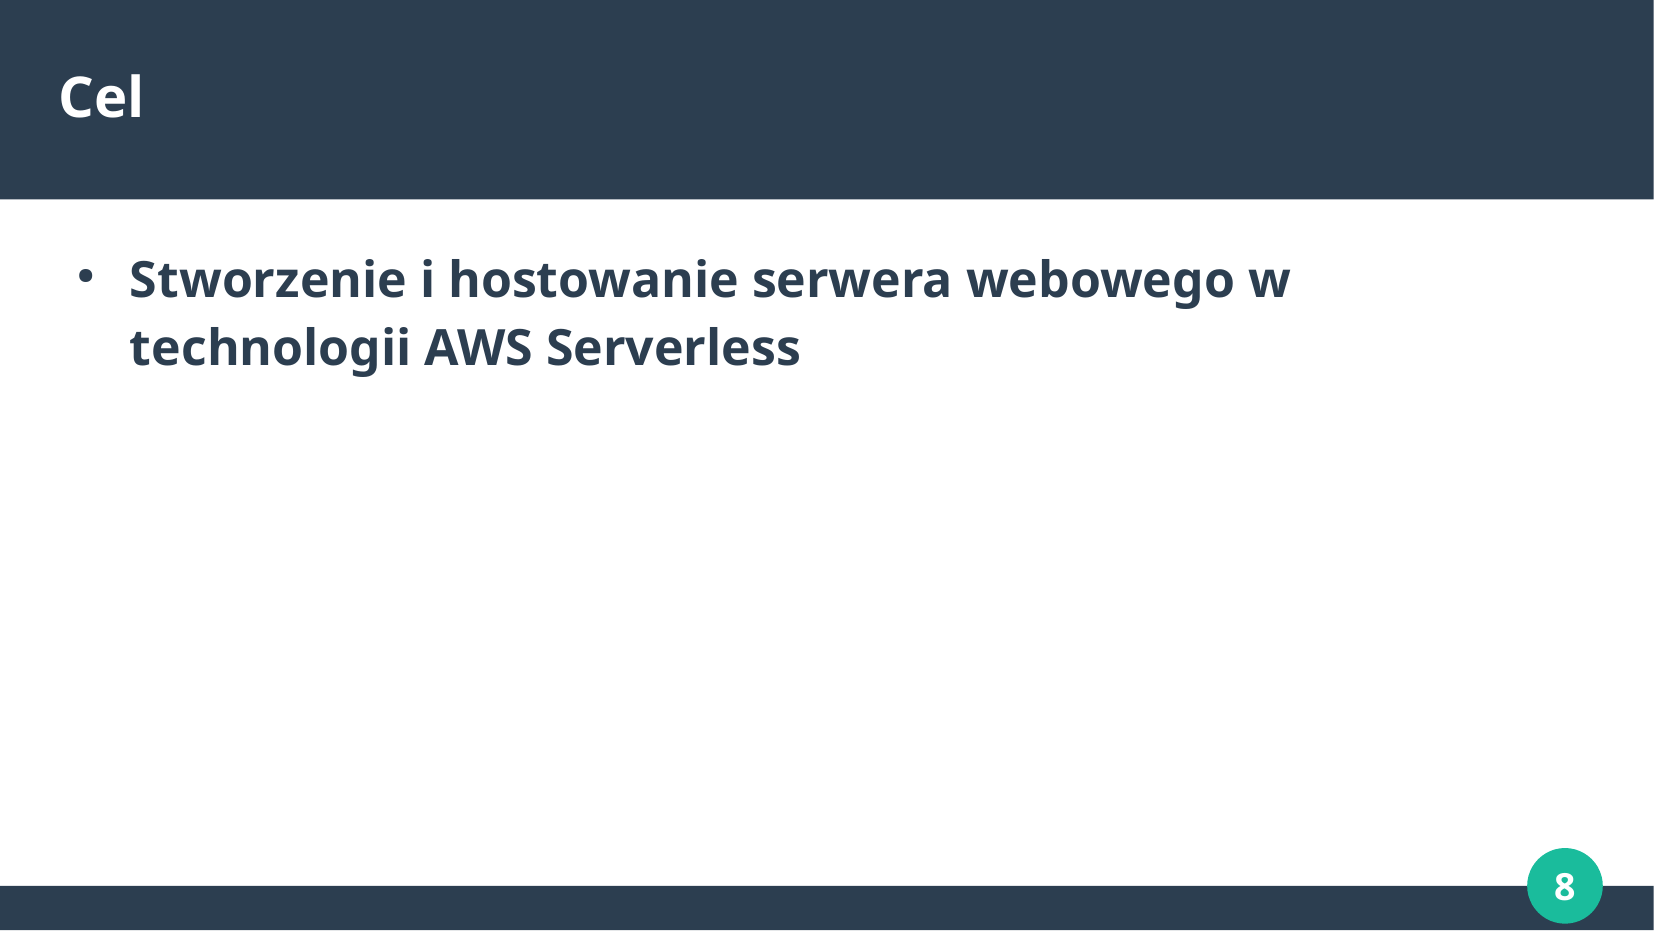

# Cel
Stworzenie i hostowanie serwera webowego w technologii AWS Serverless